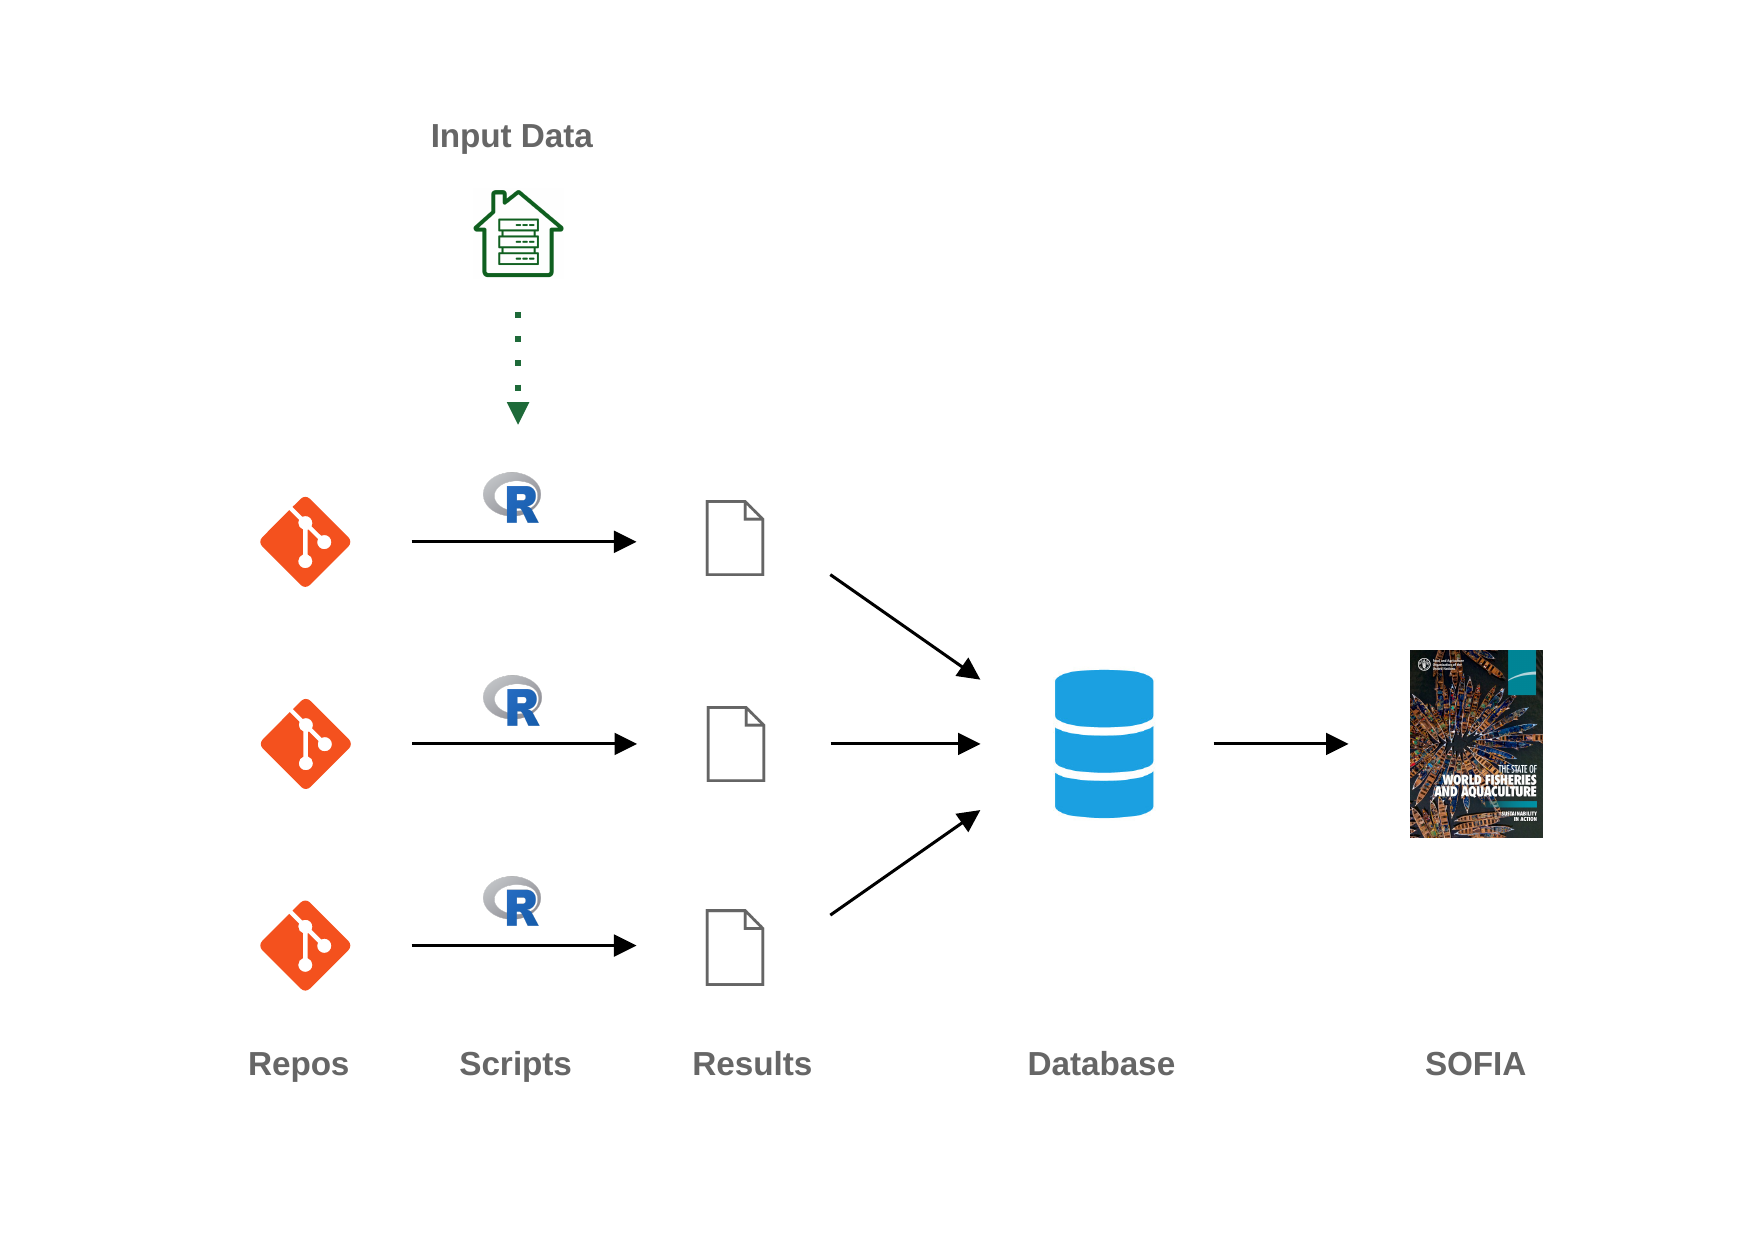

Input Data
Repos
Scripts
Results
Database
SOFIA